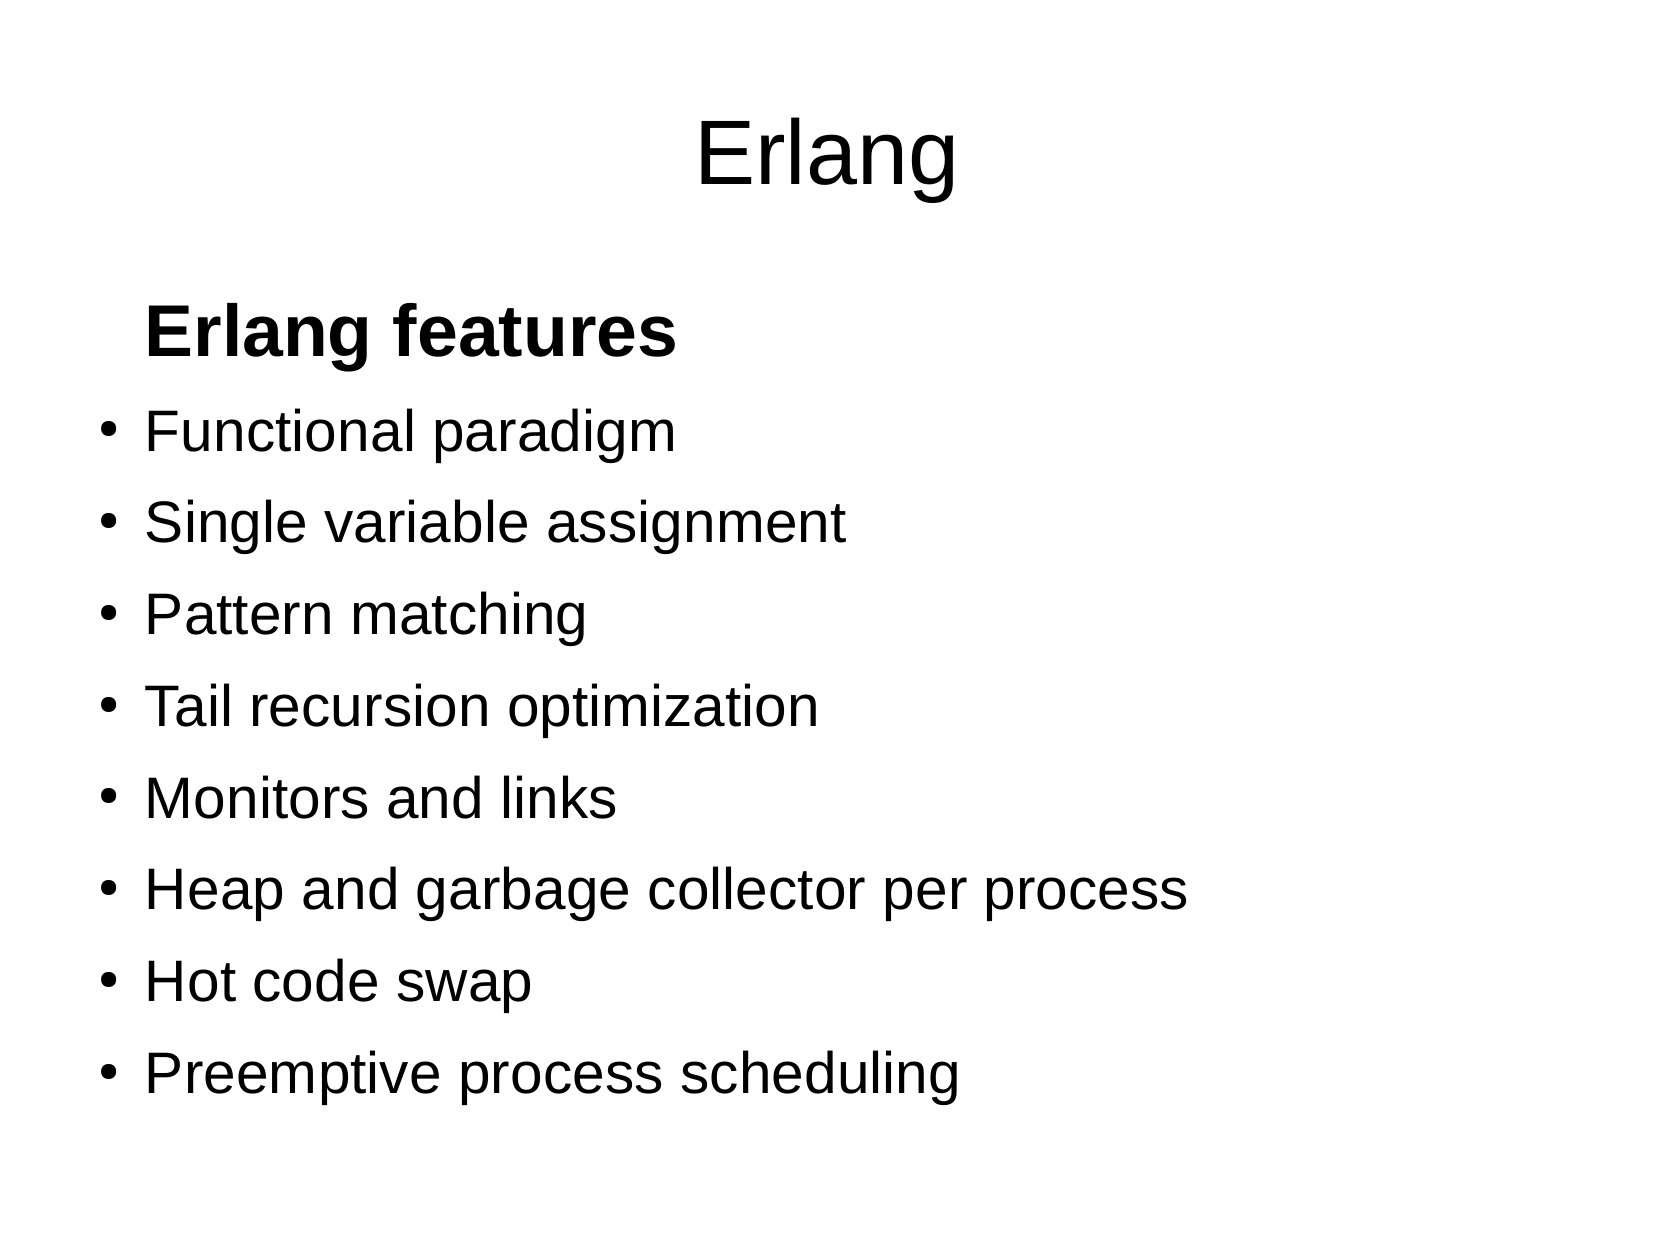

# Erlang
Erlang features
Functional paradigm
Single variable assignment
Pattern matching
Tail recursion optimization
Monitors and links
Heap and garbage collector per process
Hot code swap
Preemptive process scheduling